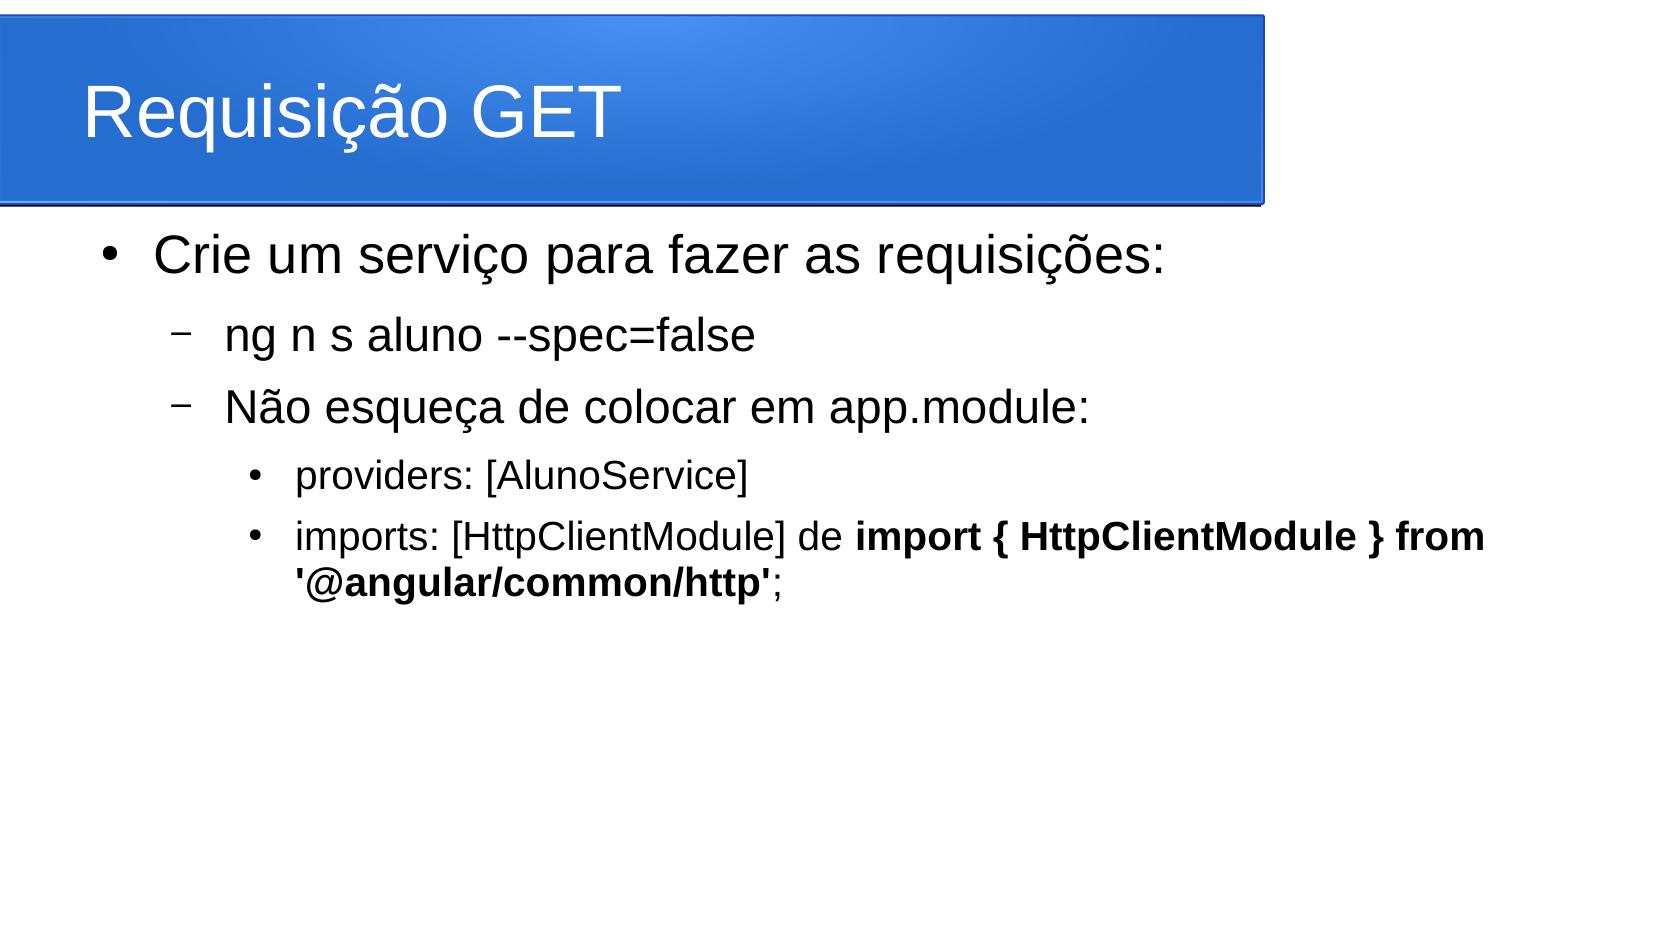

# Requisição GET
Crie um serviço para fazer as requisições:
ng n s aluno --spec=false
Não esqueça de colocar em app.module:
providers: [AlunoService]
imports: [HttpClientModule] de import { HttpClientModule } from '@angular/common/http';